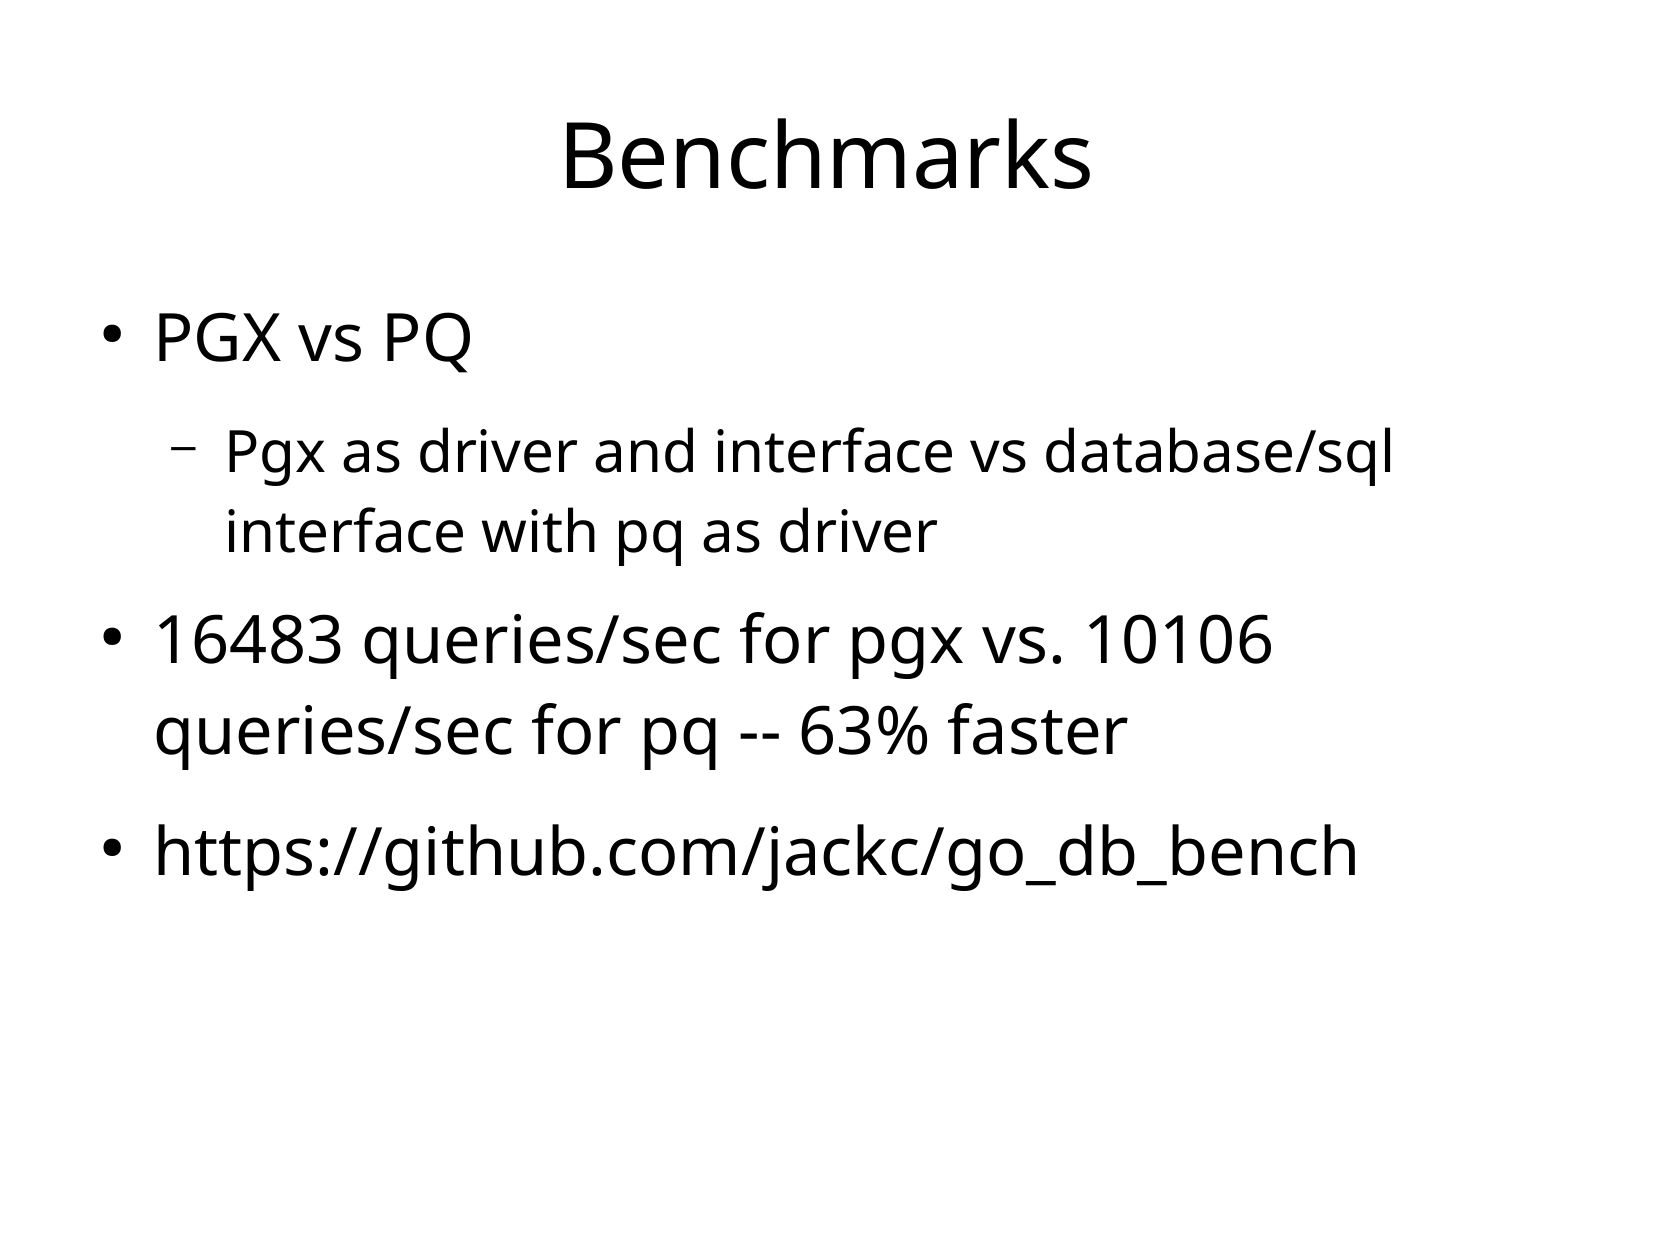

# Benchmarks
PGX vs PQ
Pgx as driver and interface vs database/sql interface with pq as driver
16483 queries/sec for pgx vs. 10106 queries/sec for pq -- 63% faster
https://github.com/jackc/go_db_bench